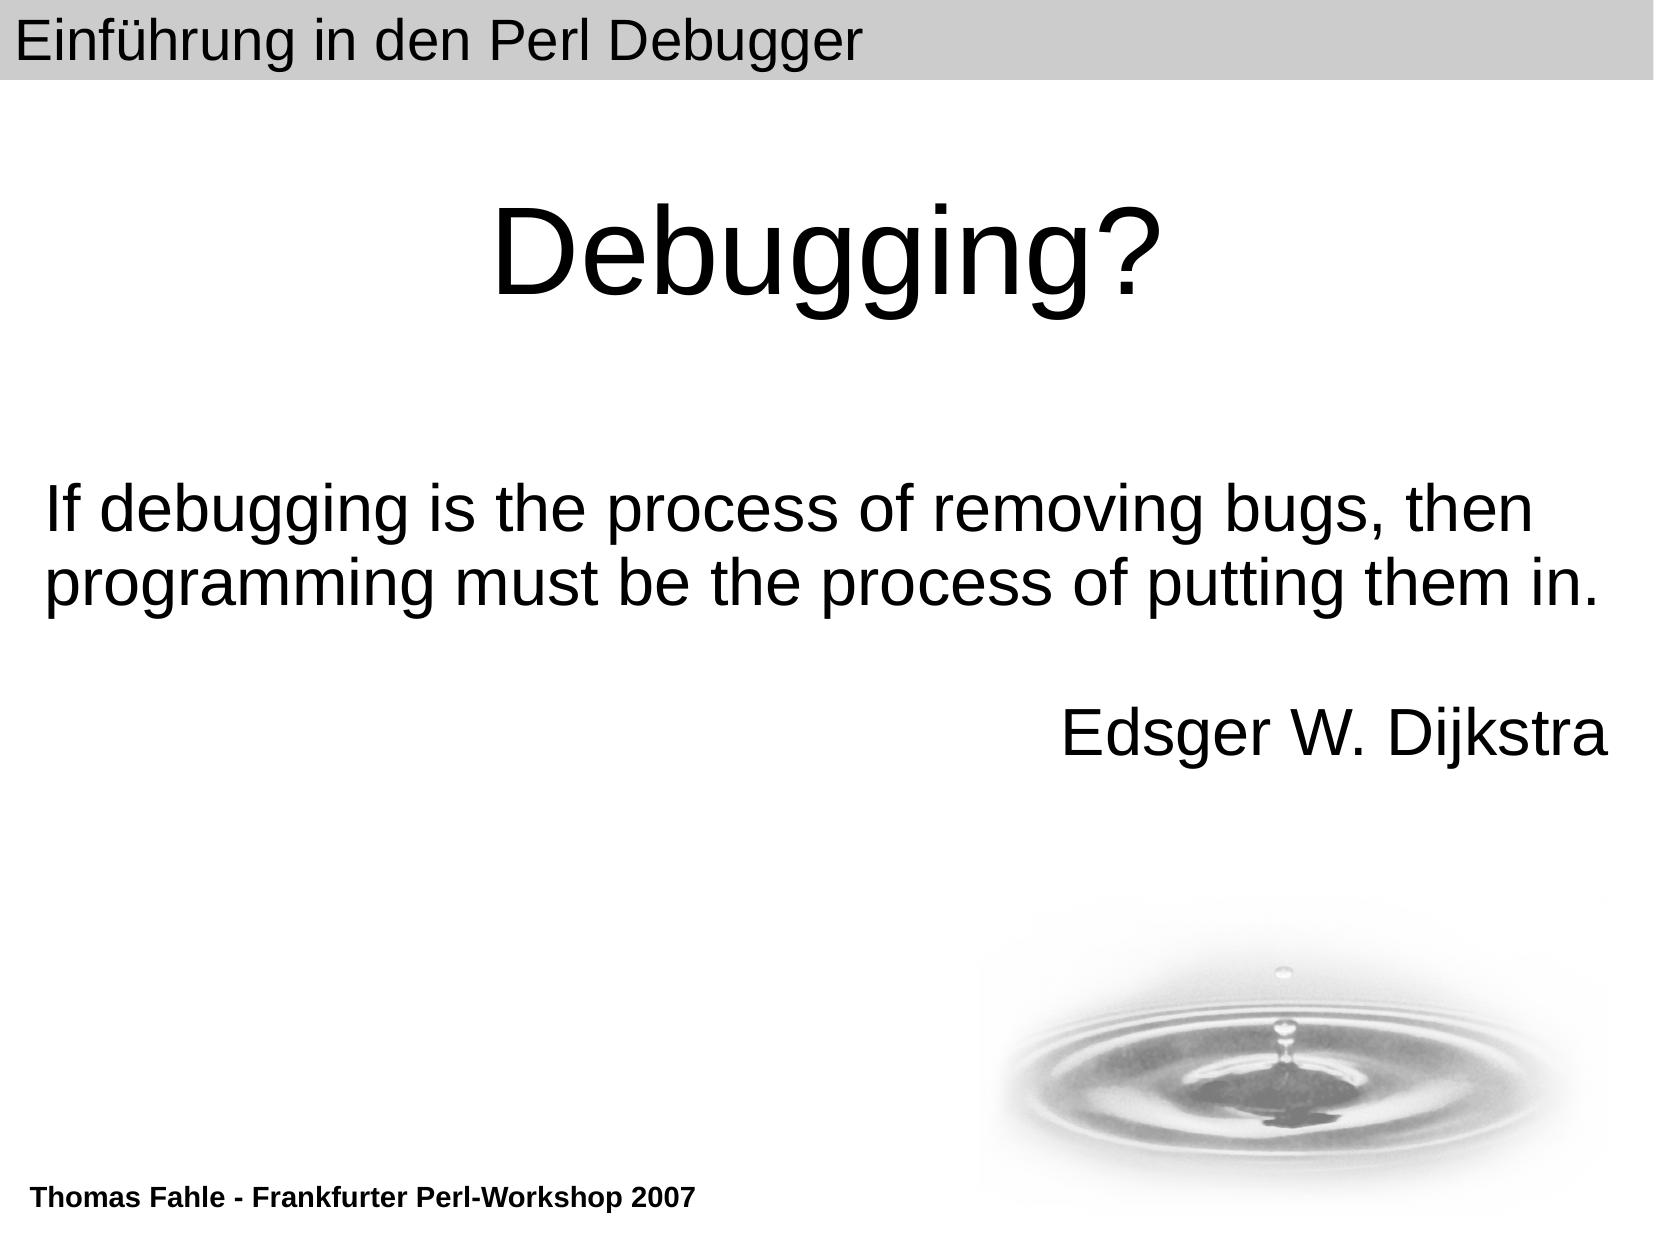

# Debugging?
If debugging is the process of removing bugs, then programming must be the process of putting them in.
Edsger W. Dijkstra